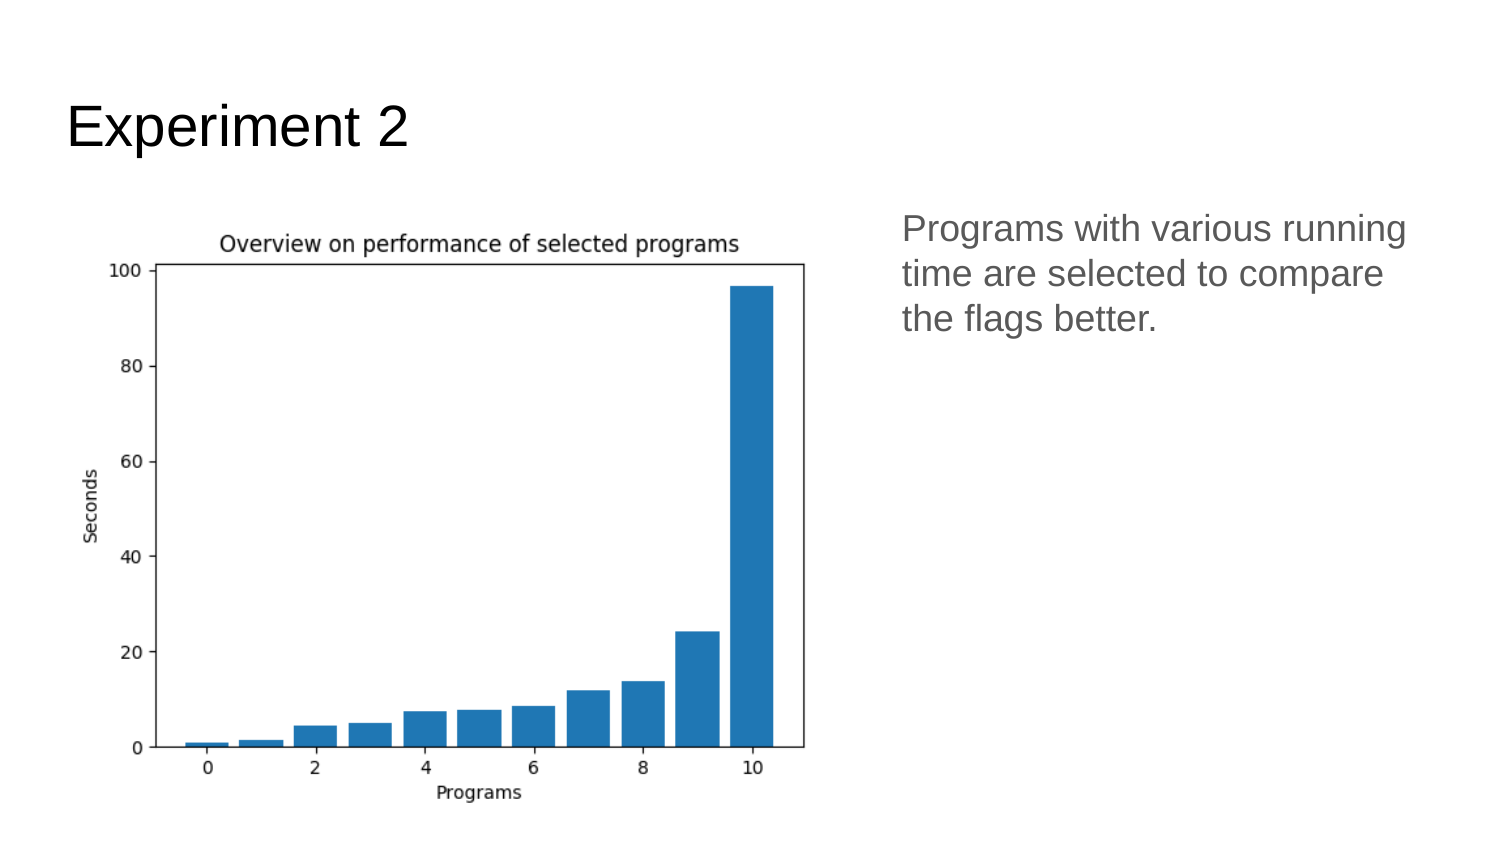

# Experiment 2
Programs with various running time are selected to compare the flags better.